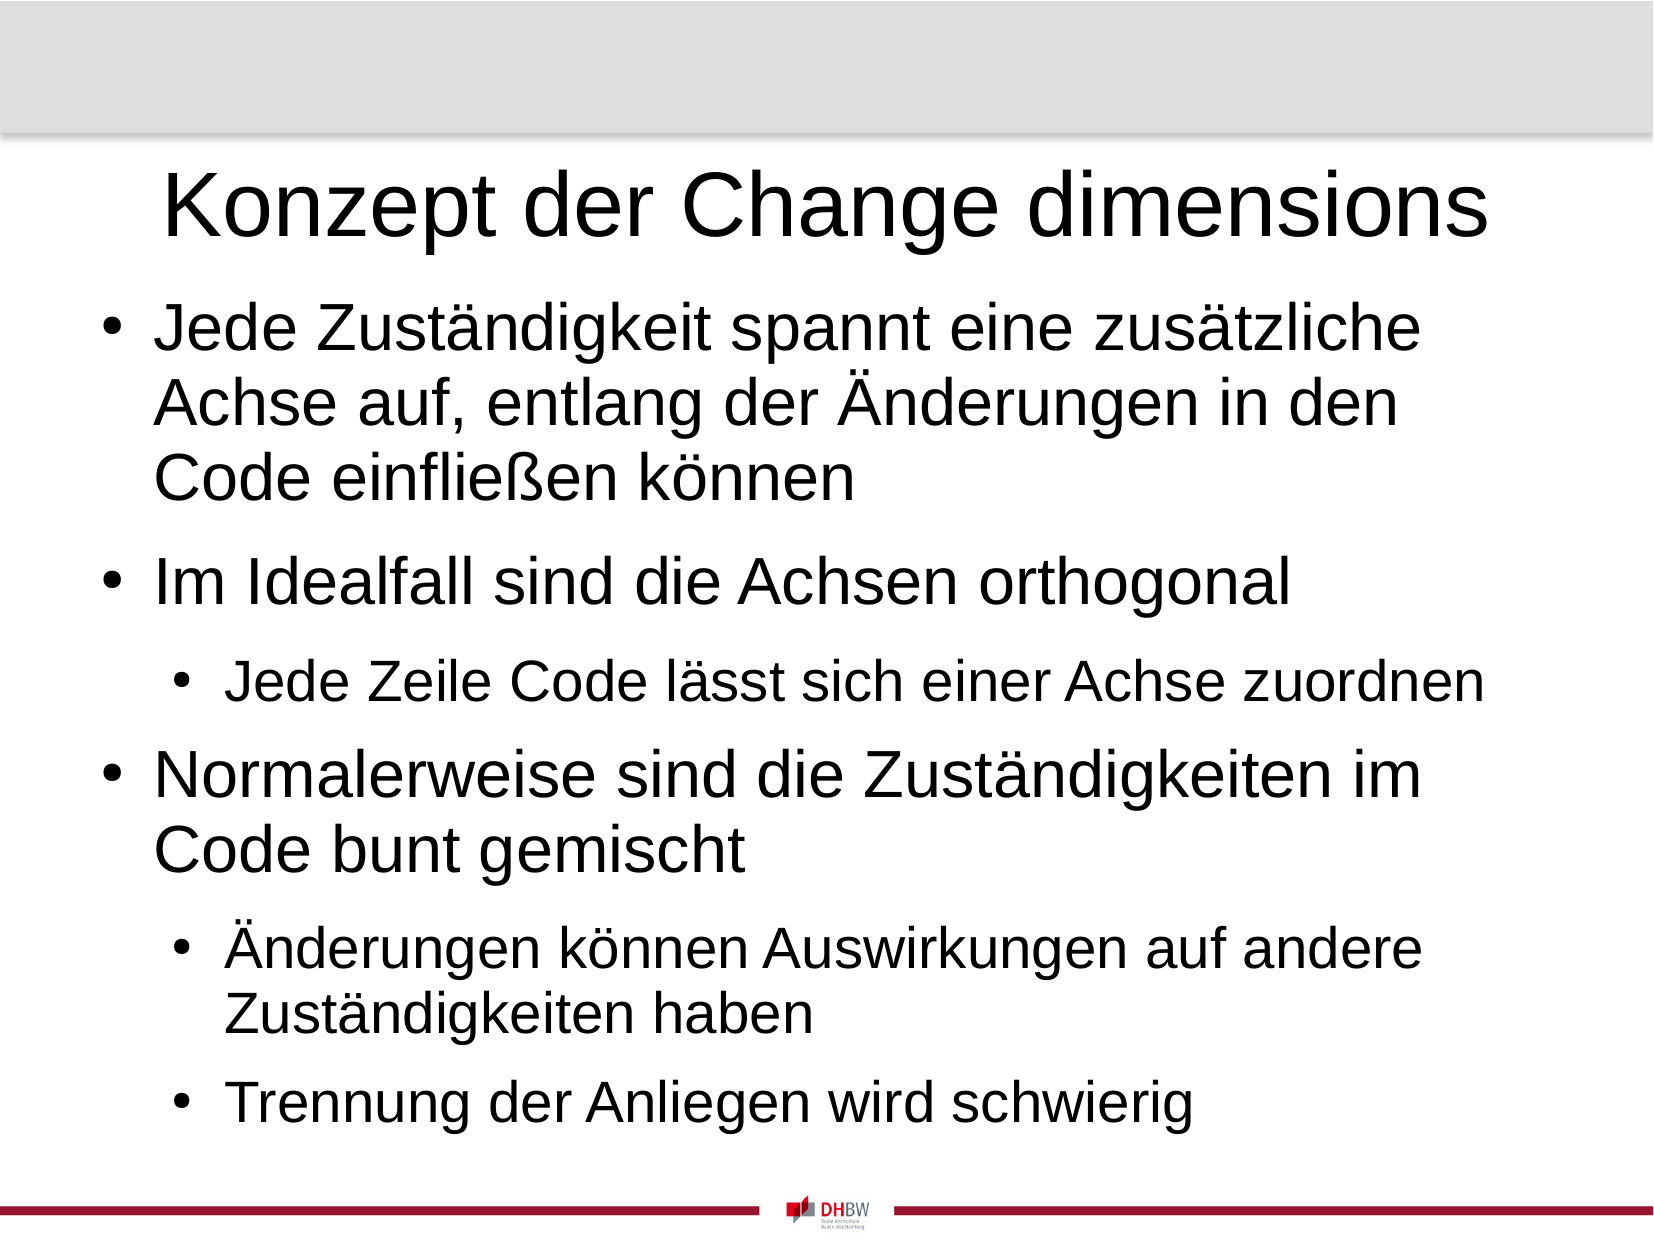

# Konzept der Change dimensions
Jede Zuständigkeit spannt eine zusätzliche Achse auf, entlang der Änderungen in den Code einfließen können
Im Idealfall sind die Achsen orthogonal
Jede Zeile Code lässt sich einer Achse zuordnen
Normalerweise sind die Zuständigkeiten im Code bunt gemischt
Änderungen können Auswirkungen auf andere Zuständigkeiten haben
Trennung der Anliegen wird schwierig